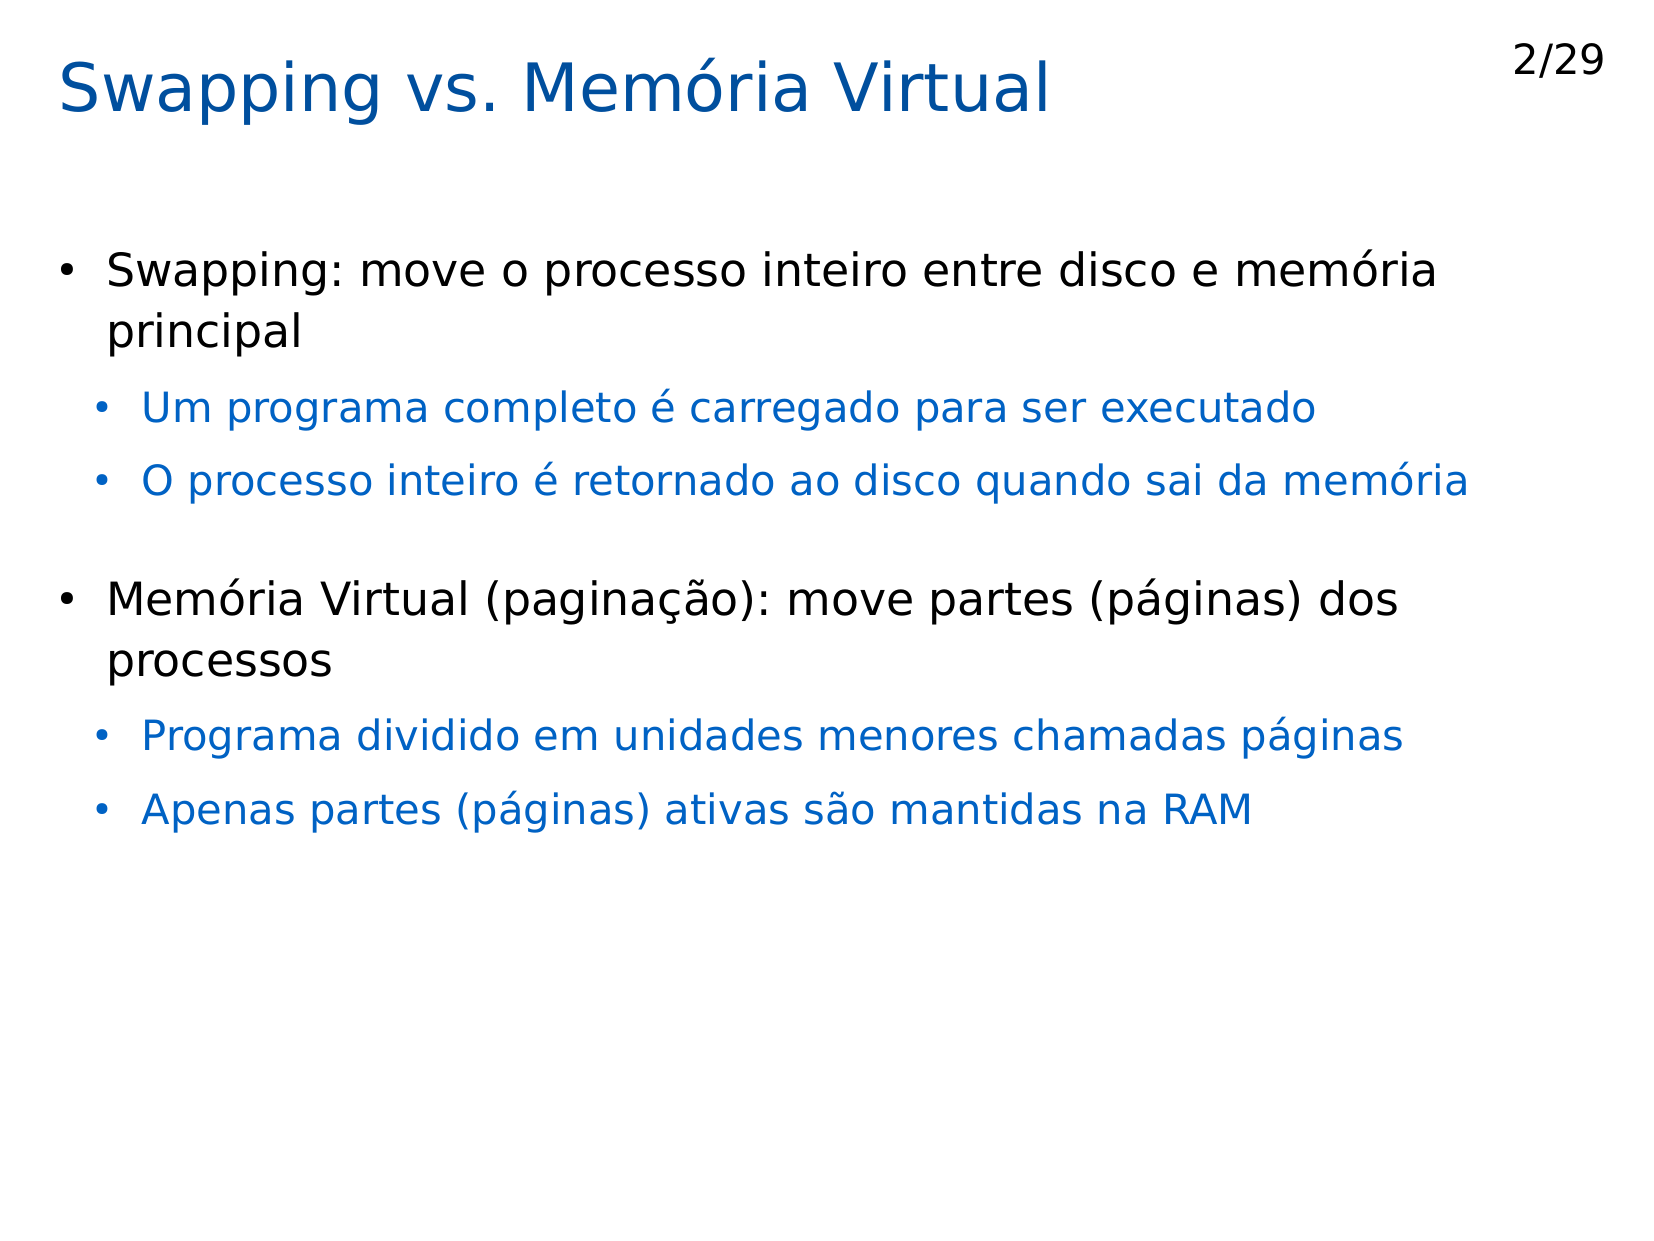

# Swapping vs. Memória Virtual
2
Swapping: move o processo inteiro entre disco e memória principal
Um programa completo é carregado para ser executado
O processo inteiro é retornado ao disco quando sai da memória
Memória Virtual (paginação): move partes (páginas) dos processos
Programa dividido em unidades menores chamadas páginas
Apenas partes (páginas) ativas são mantidas na RAM